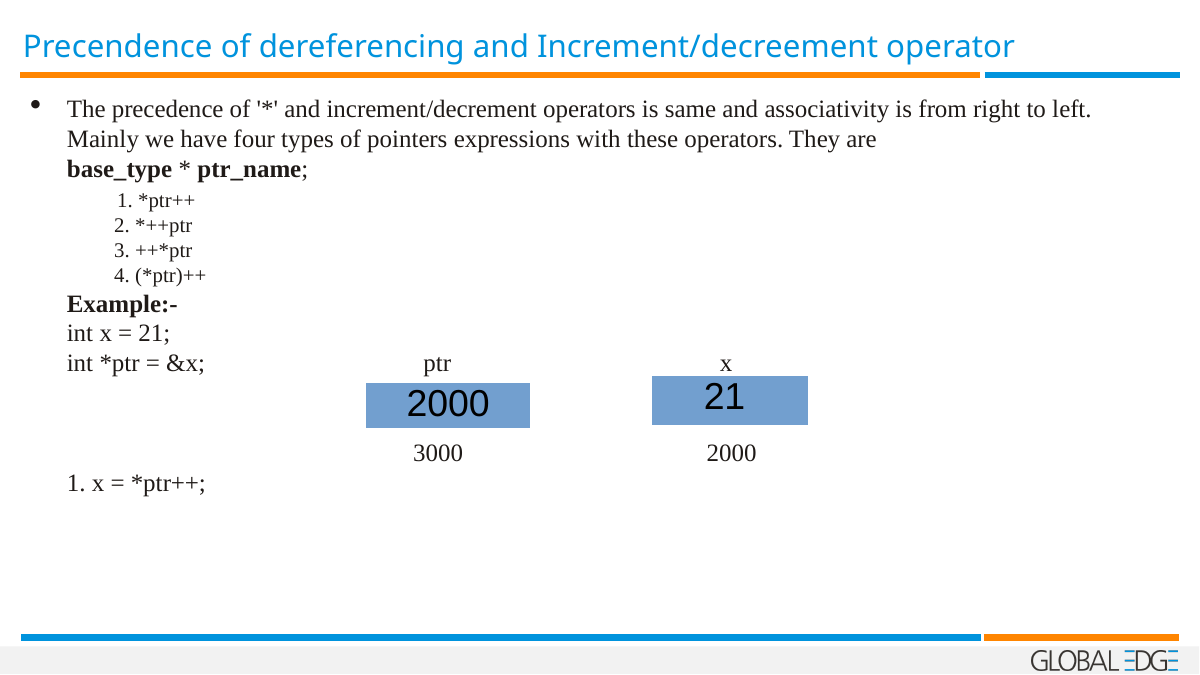

Precendence of dereferencing and Increment/decreement operator
The precedence of '*' and increment/decrement operators is same and associativity is from right to left. Mainly we have four types of pointers expressions with these operators. They are
base_type * ptr_name;
 1. *ptr++
 2. *++ptr
 3. ++*ptr
 4. (*ptr)++
Example:-
int x = 21;
int *ptr = &x; ptr x
					 3000 2000
1. x = *ptr++;
| 21 |
| --- |
| 2000 |
| --- |